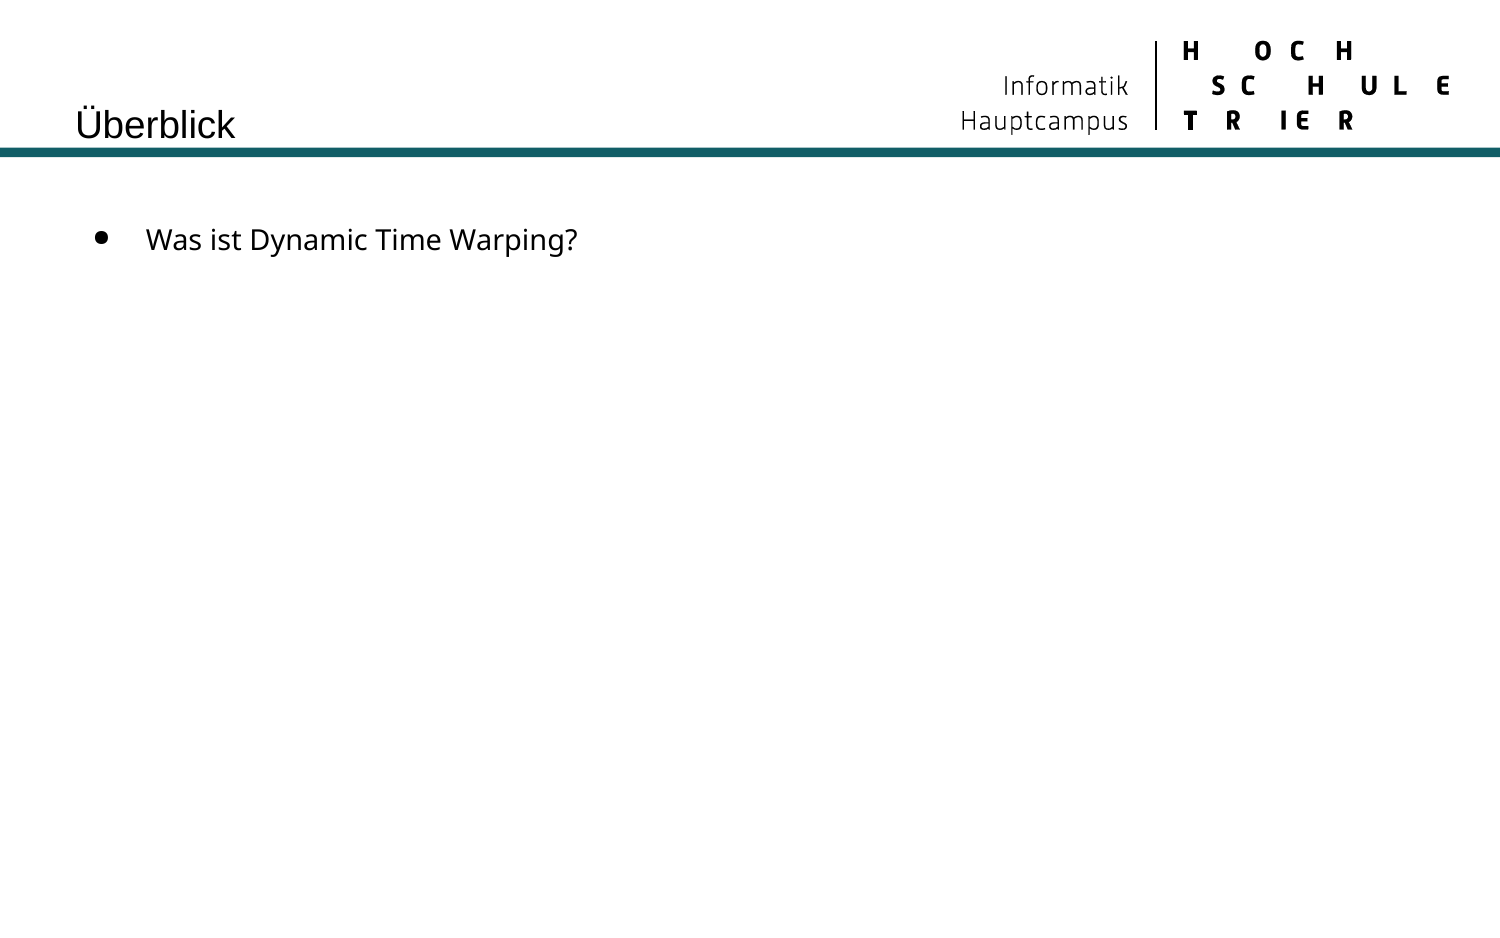

# Überblick
Was ist Dynamic Time Warping?